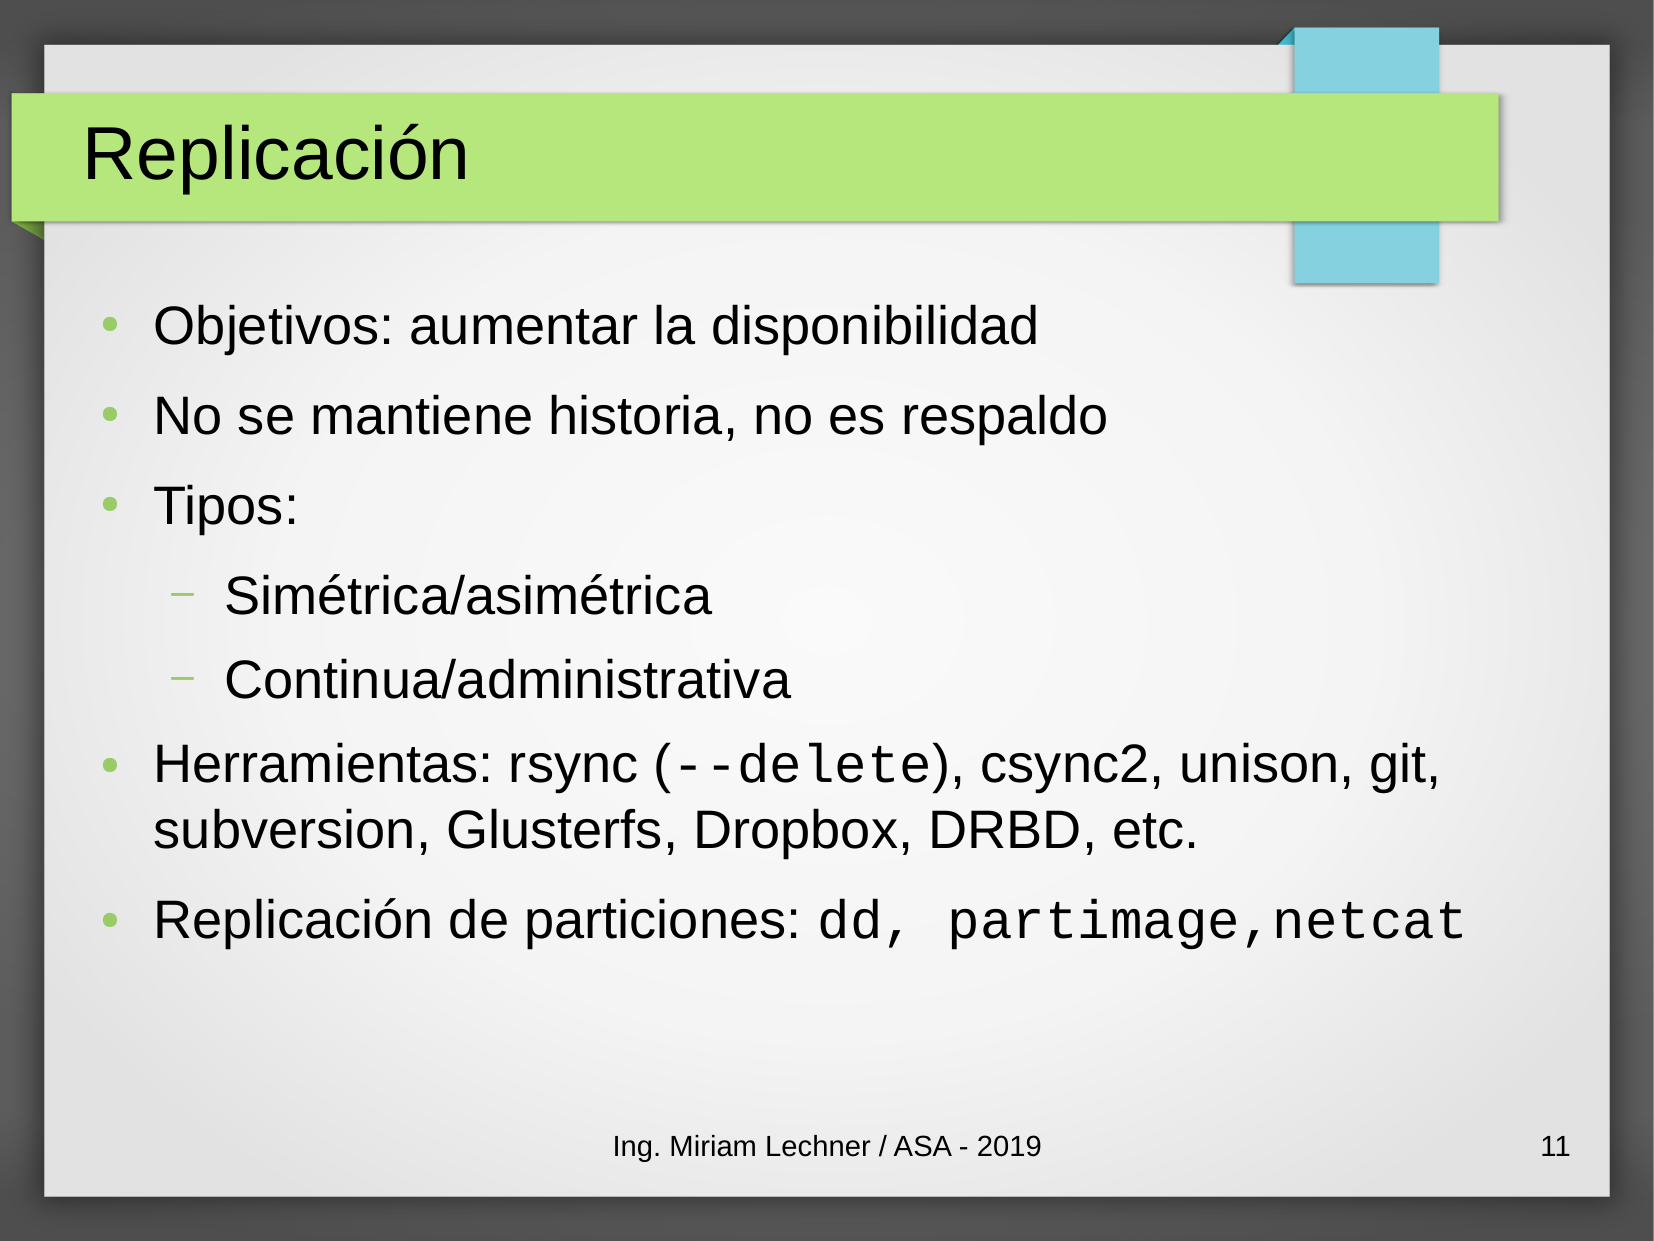

# Replicación
Objetivos: aumentar la disponibilidad
No se mantiene historia, no es respaldo
Tipos:
Simétrica/asimétrica
Continua/administrativa
Herramientas: rsync (--delete), csync2, unison, git, subversion, Glusterfs, Dropbox, DRBD, etc.
Replicación de particiones: dd, partimage,netcat
Ing. Miriam Lechner / ASA - 2019
11